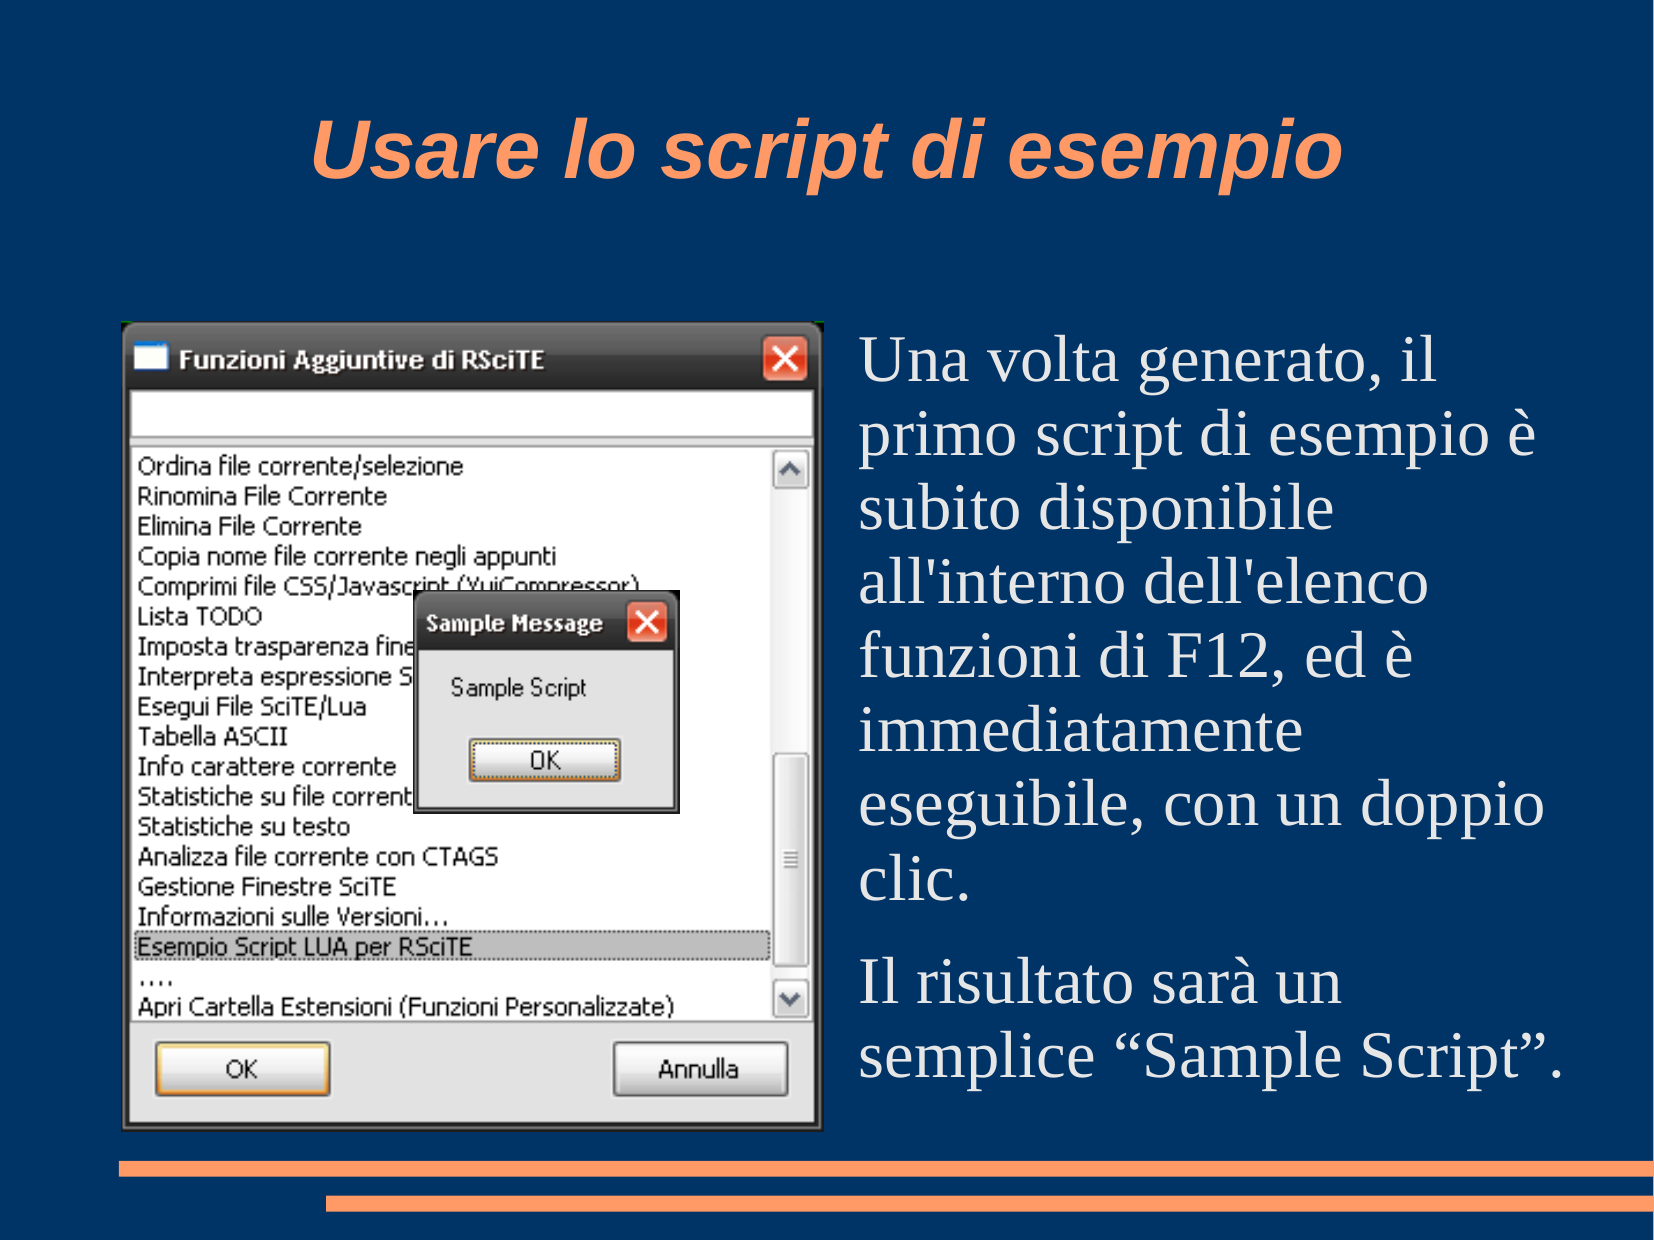

# Usare lo script di esempio
Una volta generato, il primo script di esempio è subito disponibile all'interno dell'elenco funzioni di F12, ed è immediatamente eseguibile, con un doppio clic.
Il risultato sarà un semplice “Sample Script”.